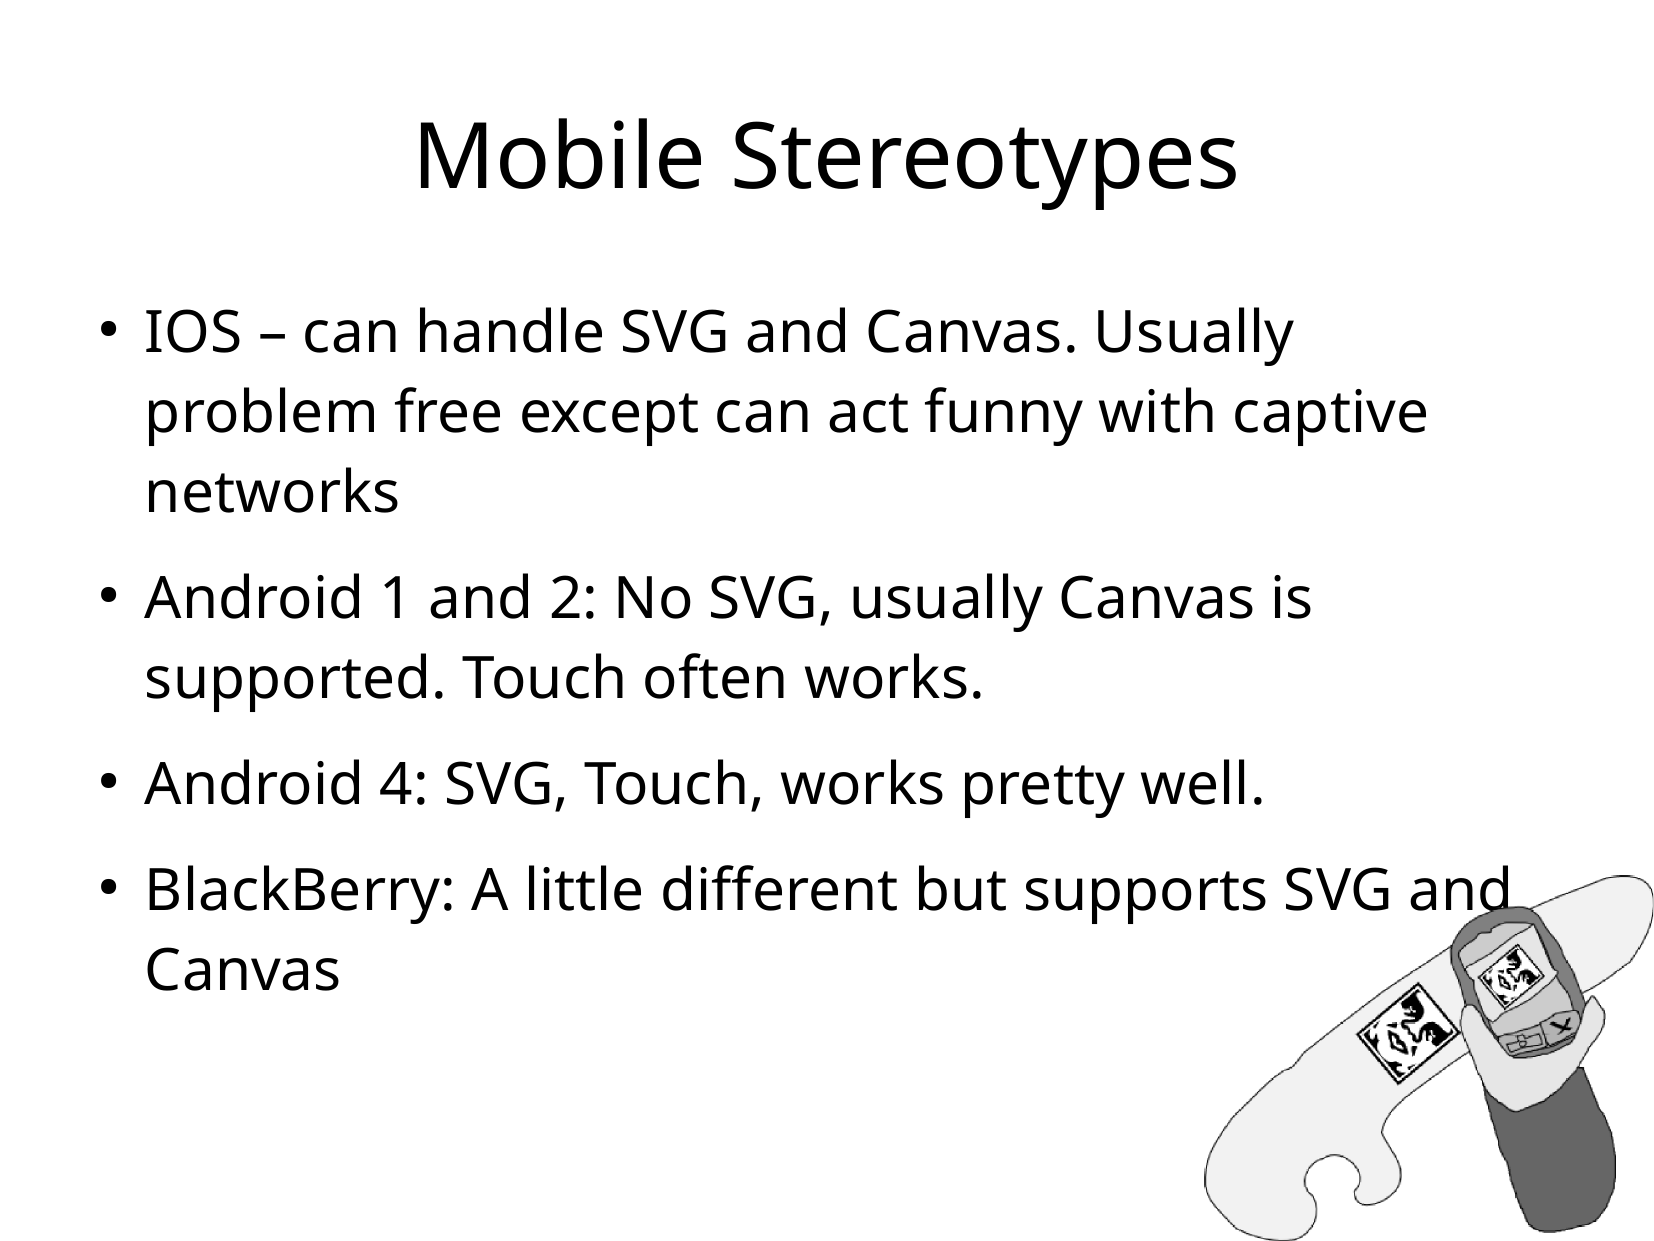

# Mobile Stereotypes
IOS – can handle SVG and Canvas. Usually problem free except can act funny with captive networks
Android 1 and 2: No SVG, usually Canvas is supported. Touch often works.
Android 4: SVG, Touch, works pretty well.
BlackBerry: A little different but supports SVG and Canvas